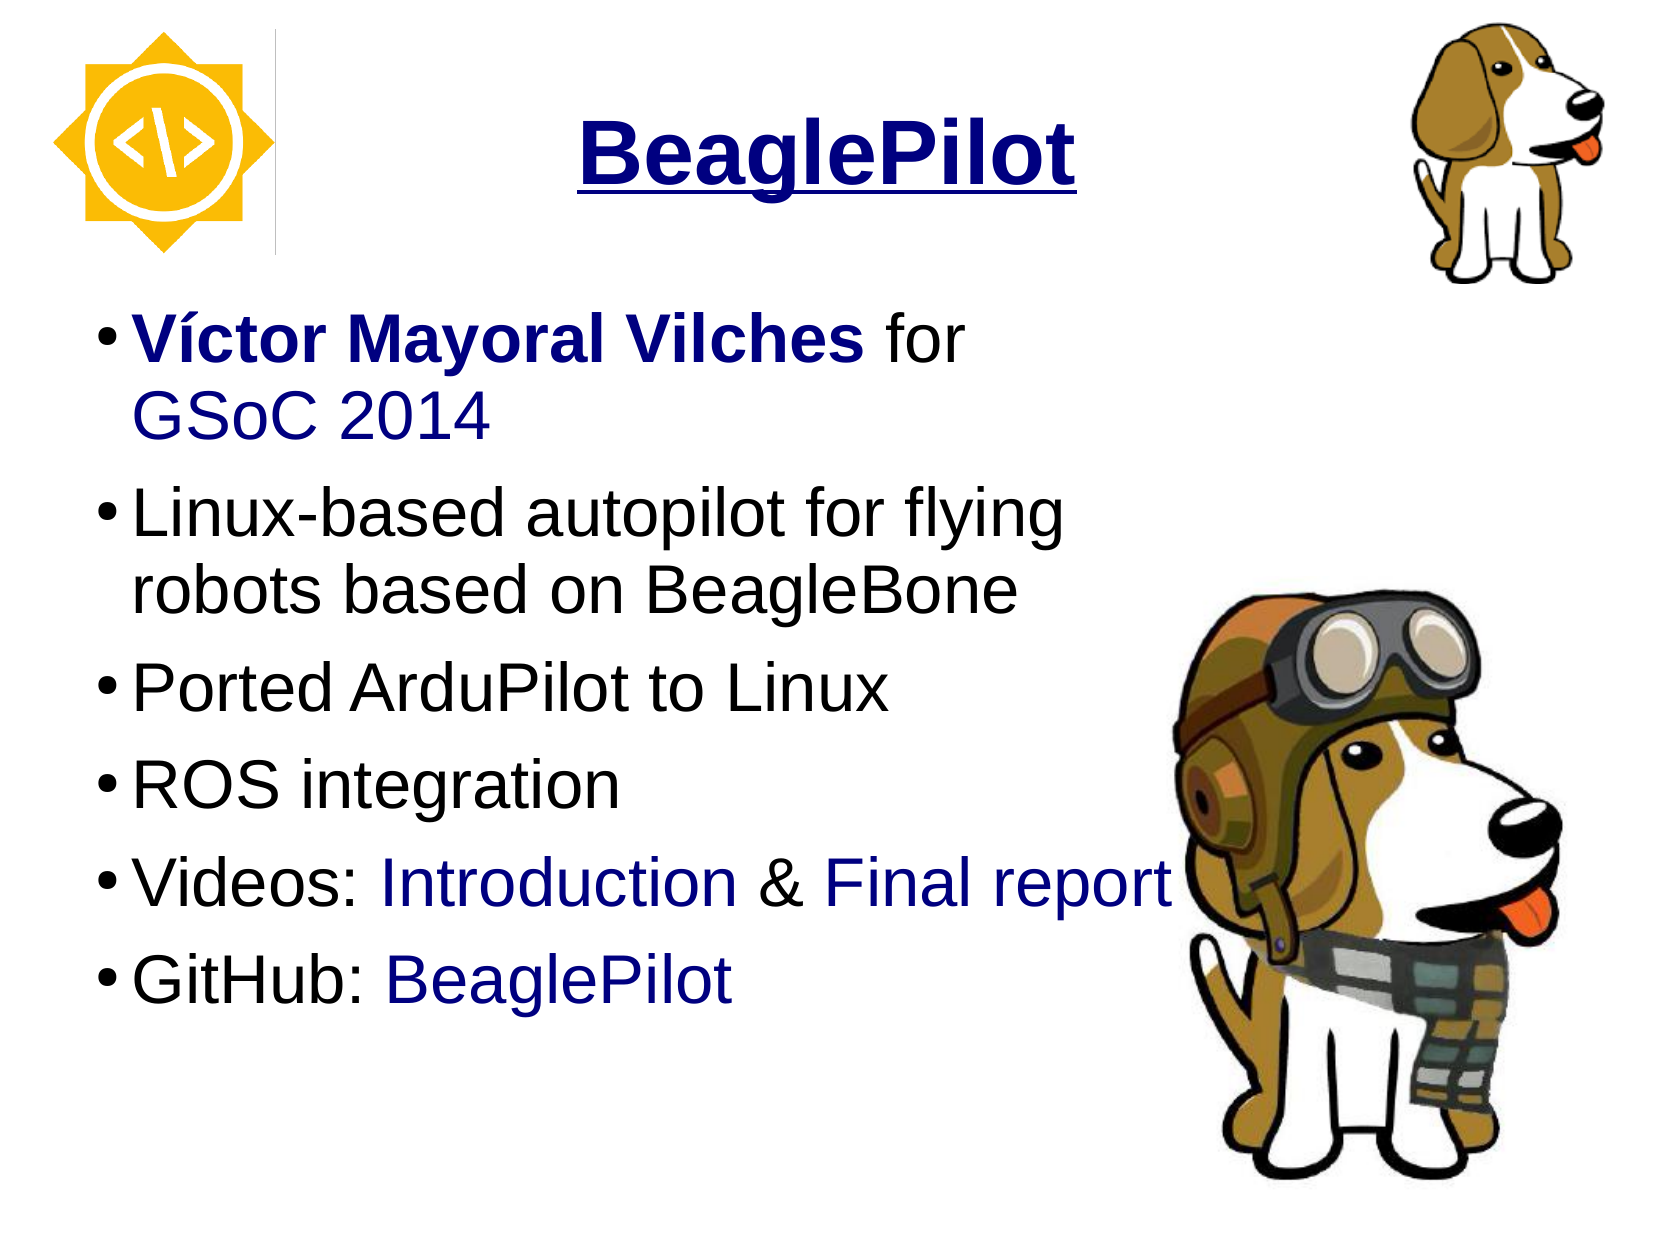

# BeaglePilot
Víctor Mayoral Vilches for GSoC 2014
Linux-based autopilot for flying robots based on BeagleBone
Ported ArduPilot to Linux
ROS integration
Videos: Introduction & Final report
GitHub: BeaglePilot